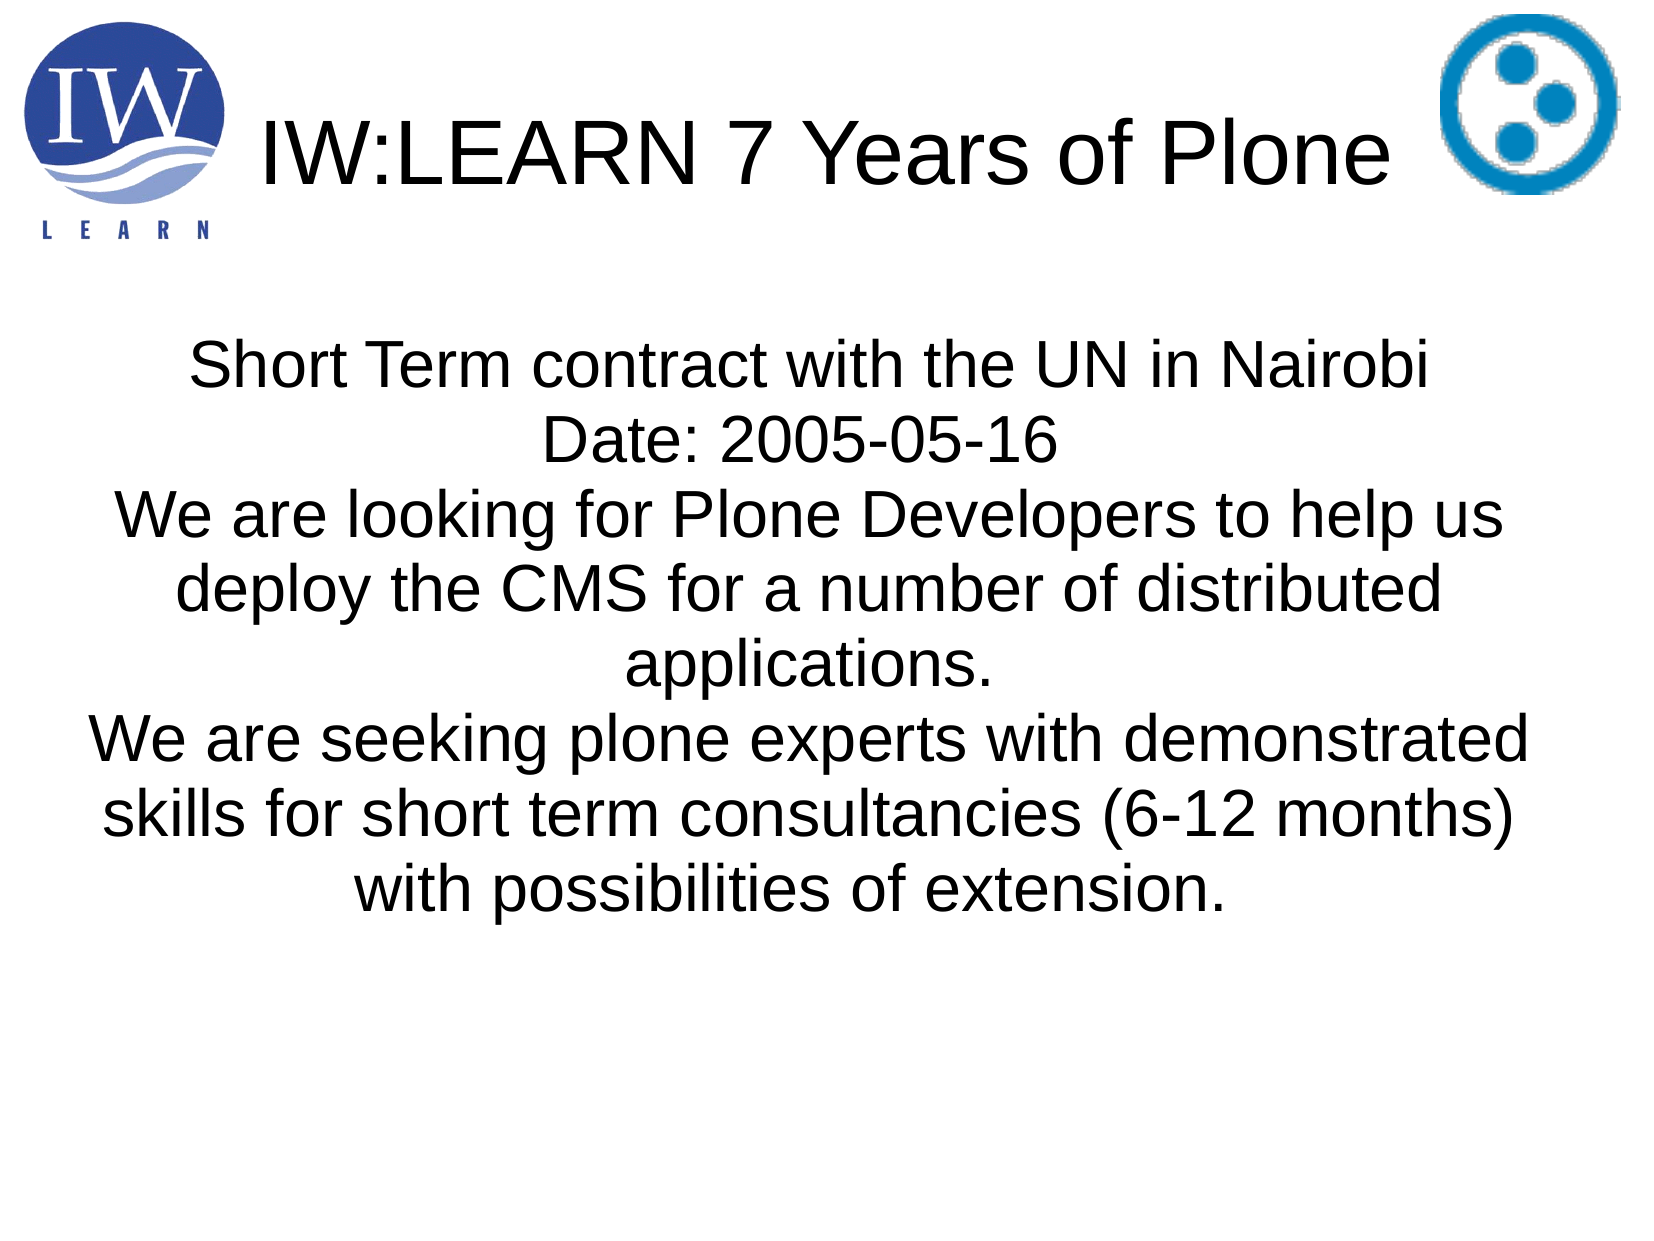

# IW:LEARN 7 Years of Plone
Short Term contract with the UN in Nairobi
Date: 2005-05-16
We are looking for Plone Developers to help us deploy the CMS for a number of distributed applications.
We are seeking plone experts with demonstrated skills for short term consultancies (6-12 months) with possibilities of extension.